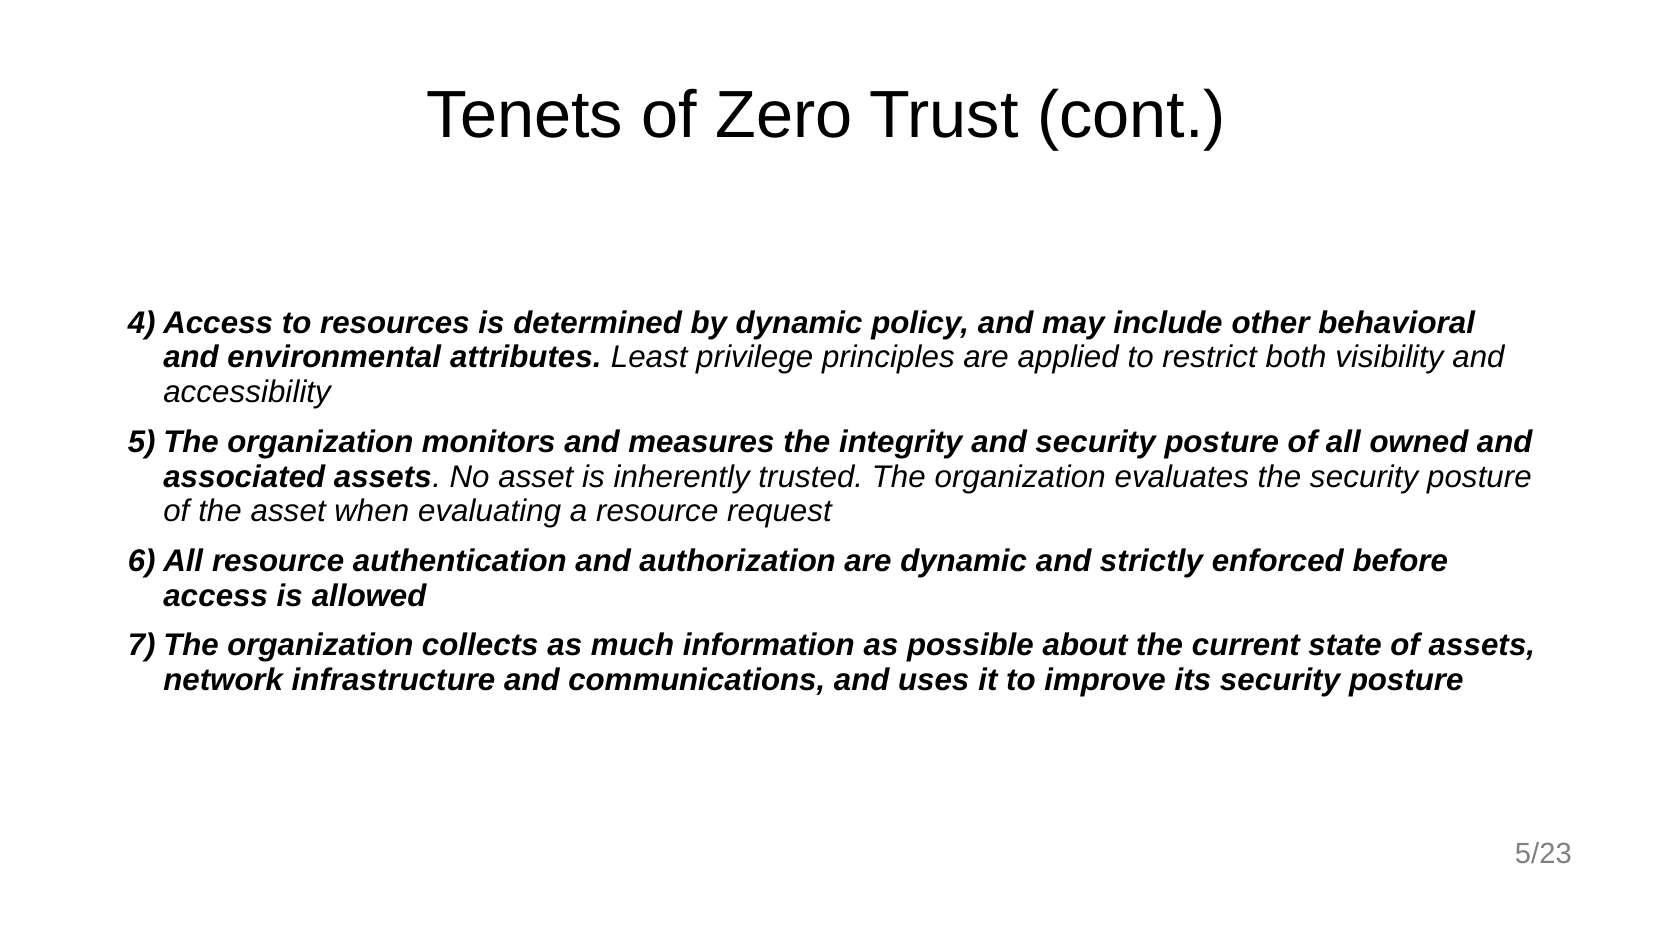

# Tenets of Zero Trust (cont.)
Access to resources is determined by dynamic policy, and may include other behavioral and environmental attributes. Least privilege principles are applied to restrict both visibility and accessibility
The organization monitors and measures the integrity and security posture of all owned and associated assets. No asset is inherently trusted. The organization evaluates the security posture of the asset when evaluating a resource request
All resource authentication and authorization are dynamic and strictly enforced before access is allowed
The organization collects as much information as possible about the current state of assets, network infrastructure and communications, and uses it to improve its security posture